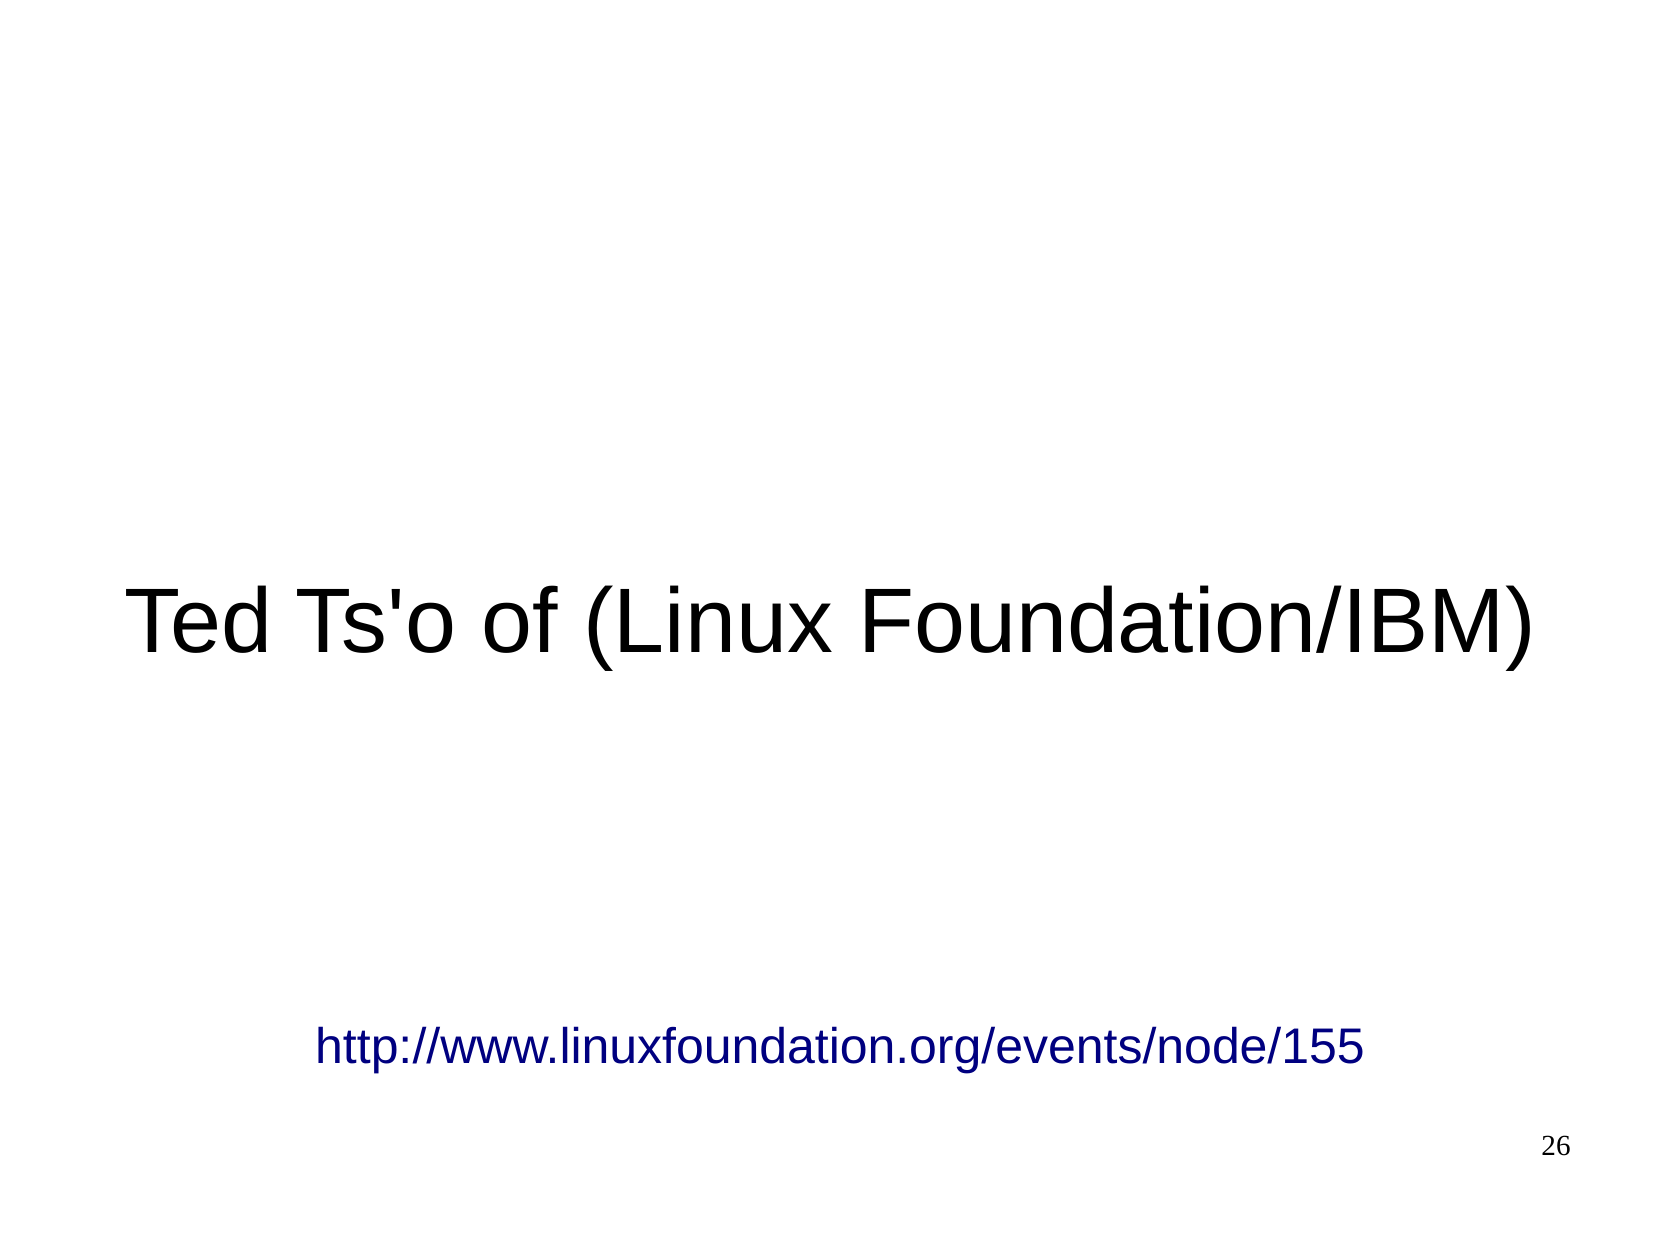

# Ted Ts'o of (Linux Foundation/IBM)
http://www.linuxfoundation.org/events/node/155
26